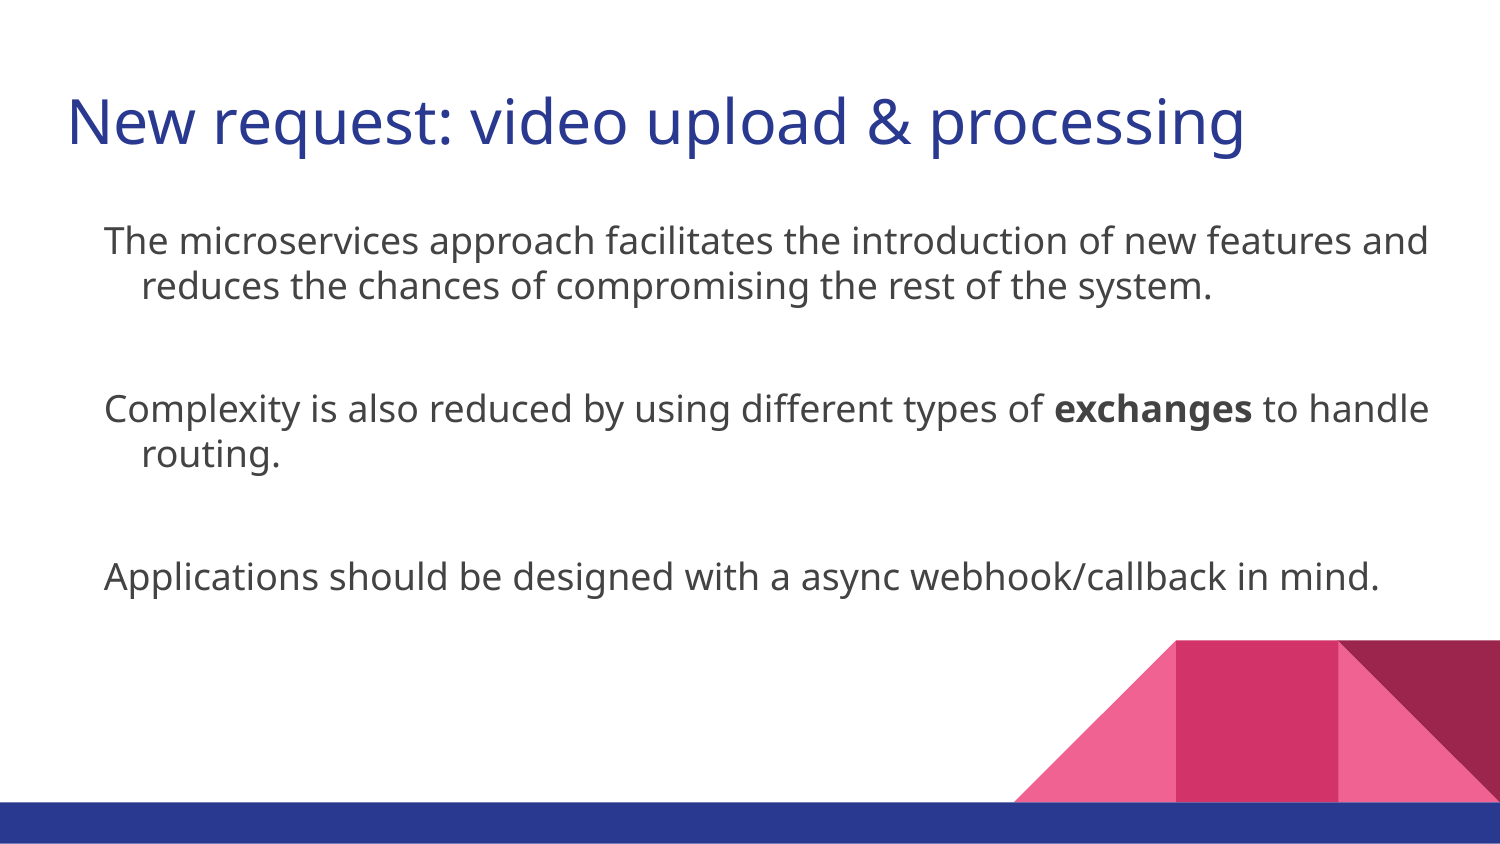

# New request: video upload & processing
The microservices approach facilitates the introduction of new features and reduces the chances of compromising the rest of the system.
Complexity is also reduced by using different types of exchanges to handle routing.
Applications should be designed with a async webhook/callback in mind.